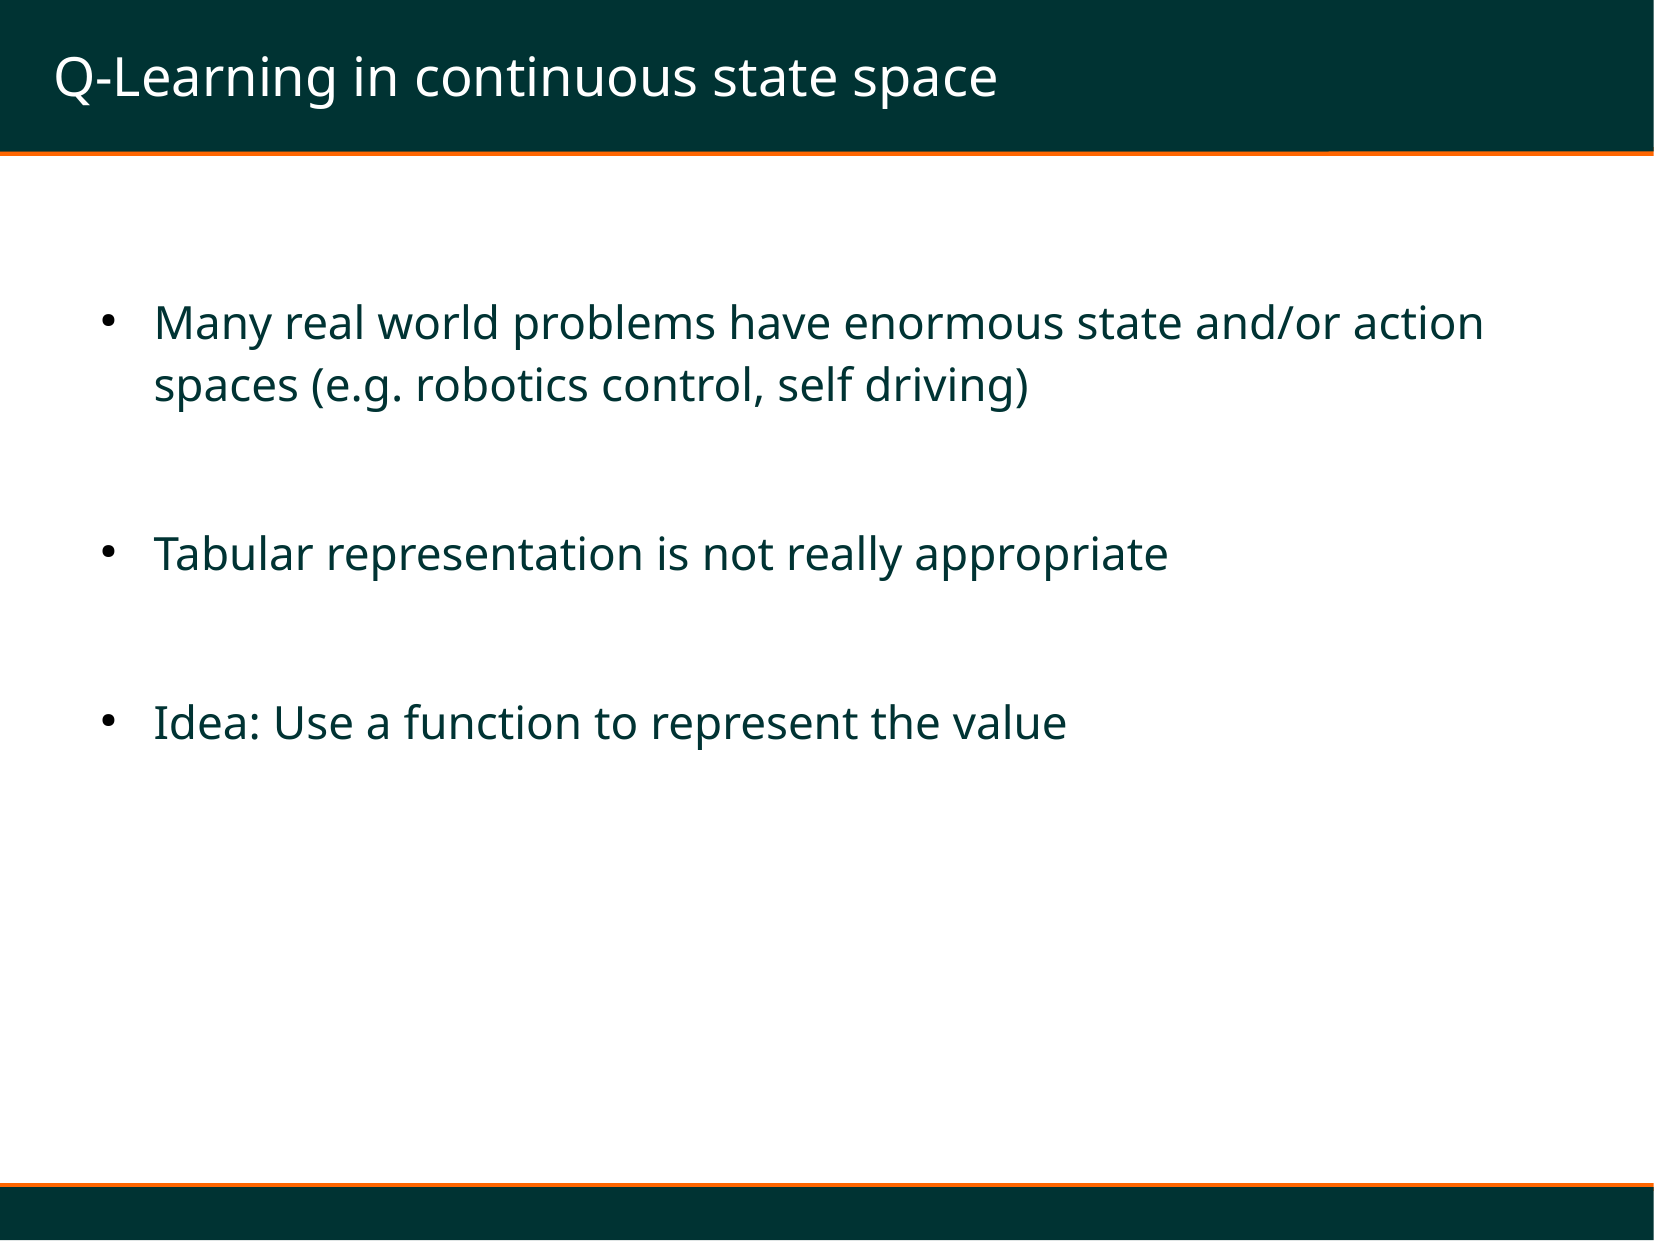

# Q-Learning in continuous state space
Many real world problems have enormous state and/or action spaces (e.g. robotics control, self driving)
Tabular representation is not really appropriate
Idea: Use a function to represent the value